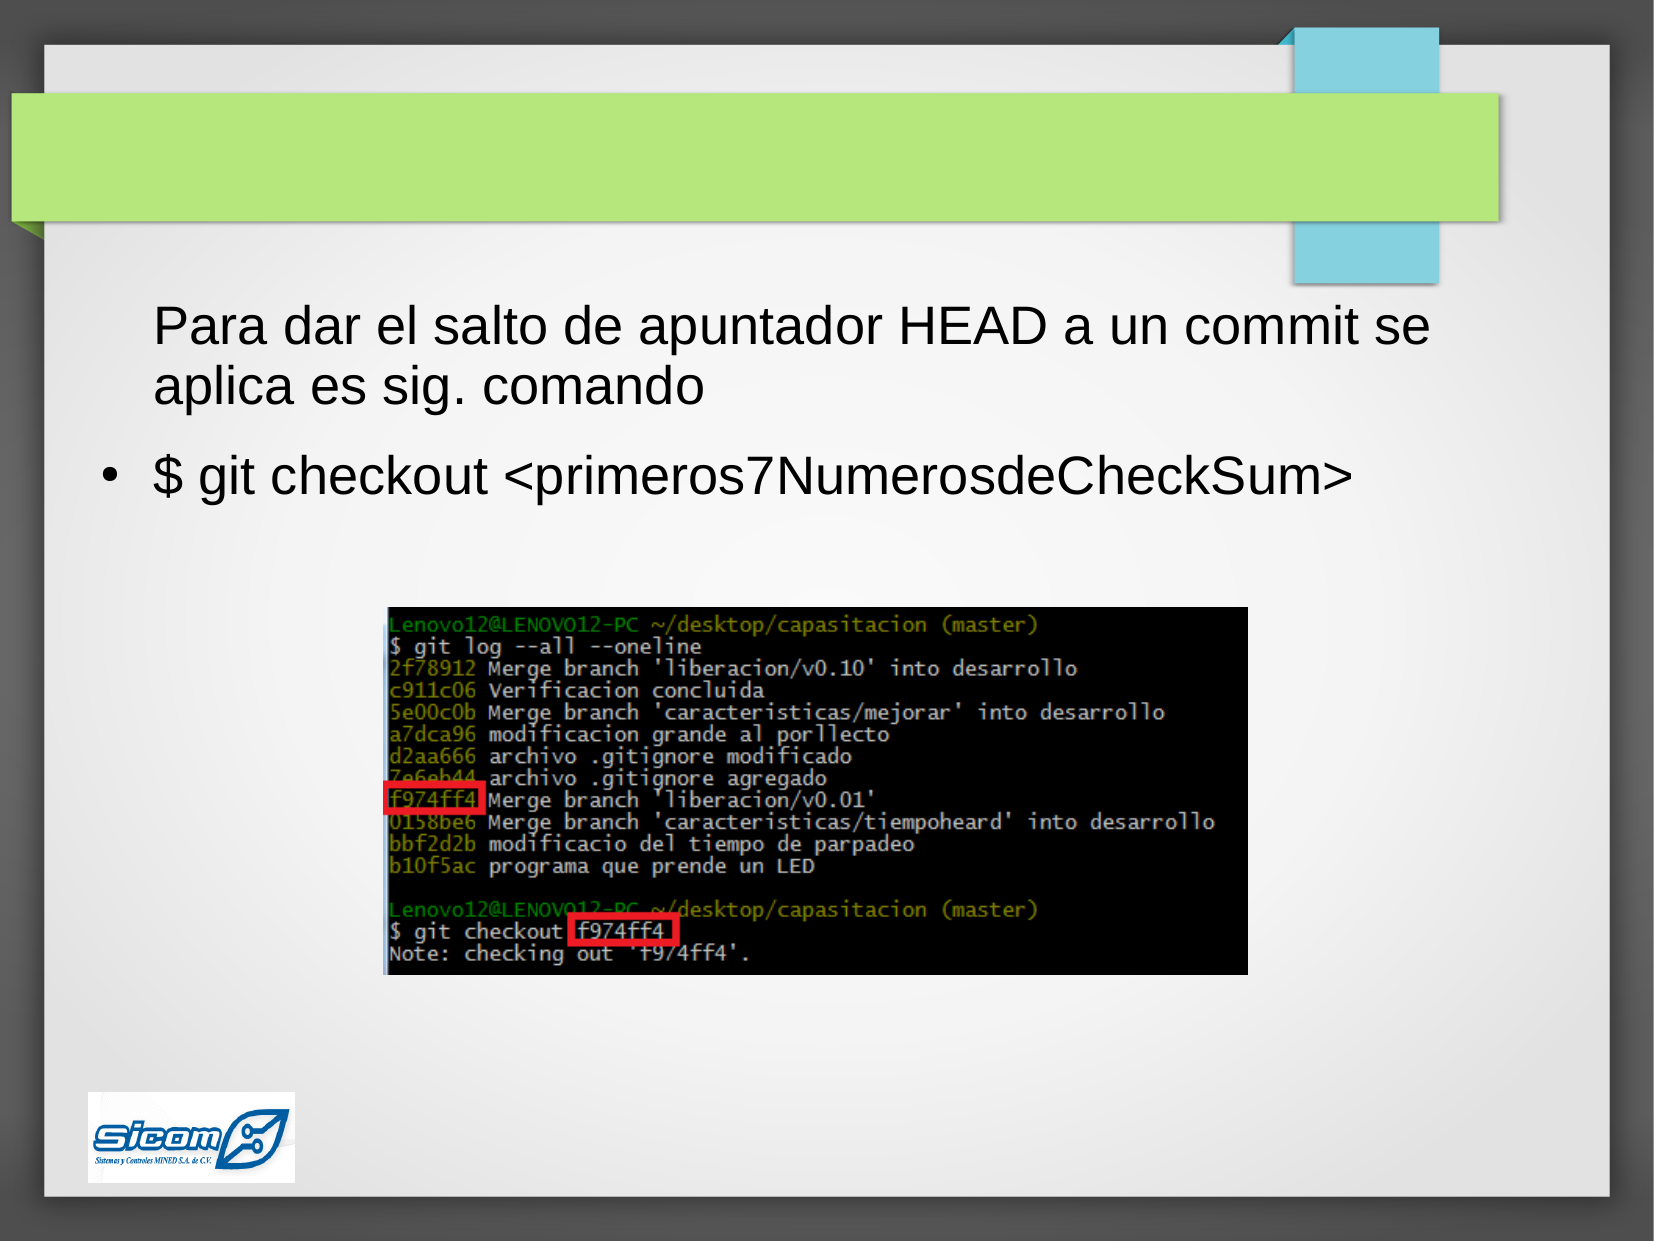

#
Para dar el salto de apuntador HEAD a un commit se aplica es sig. comando
$ git checkout <primeros7NumerosdeCheckSum>